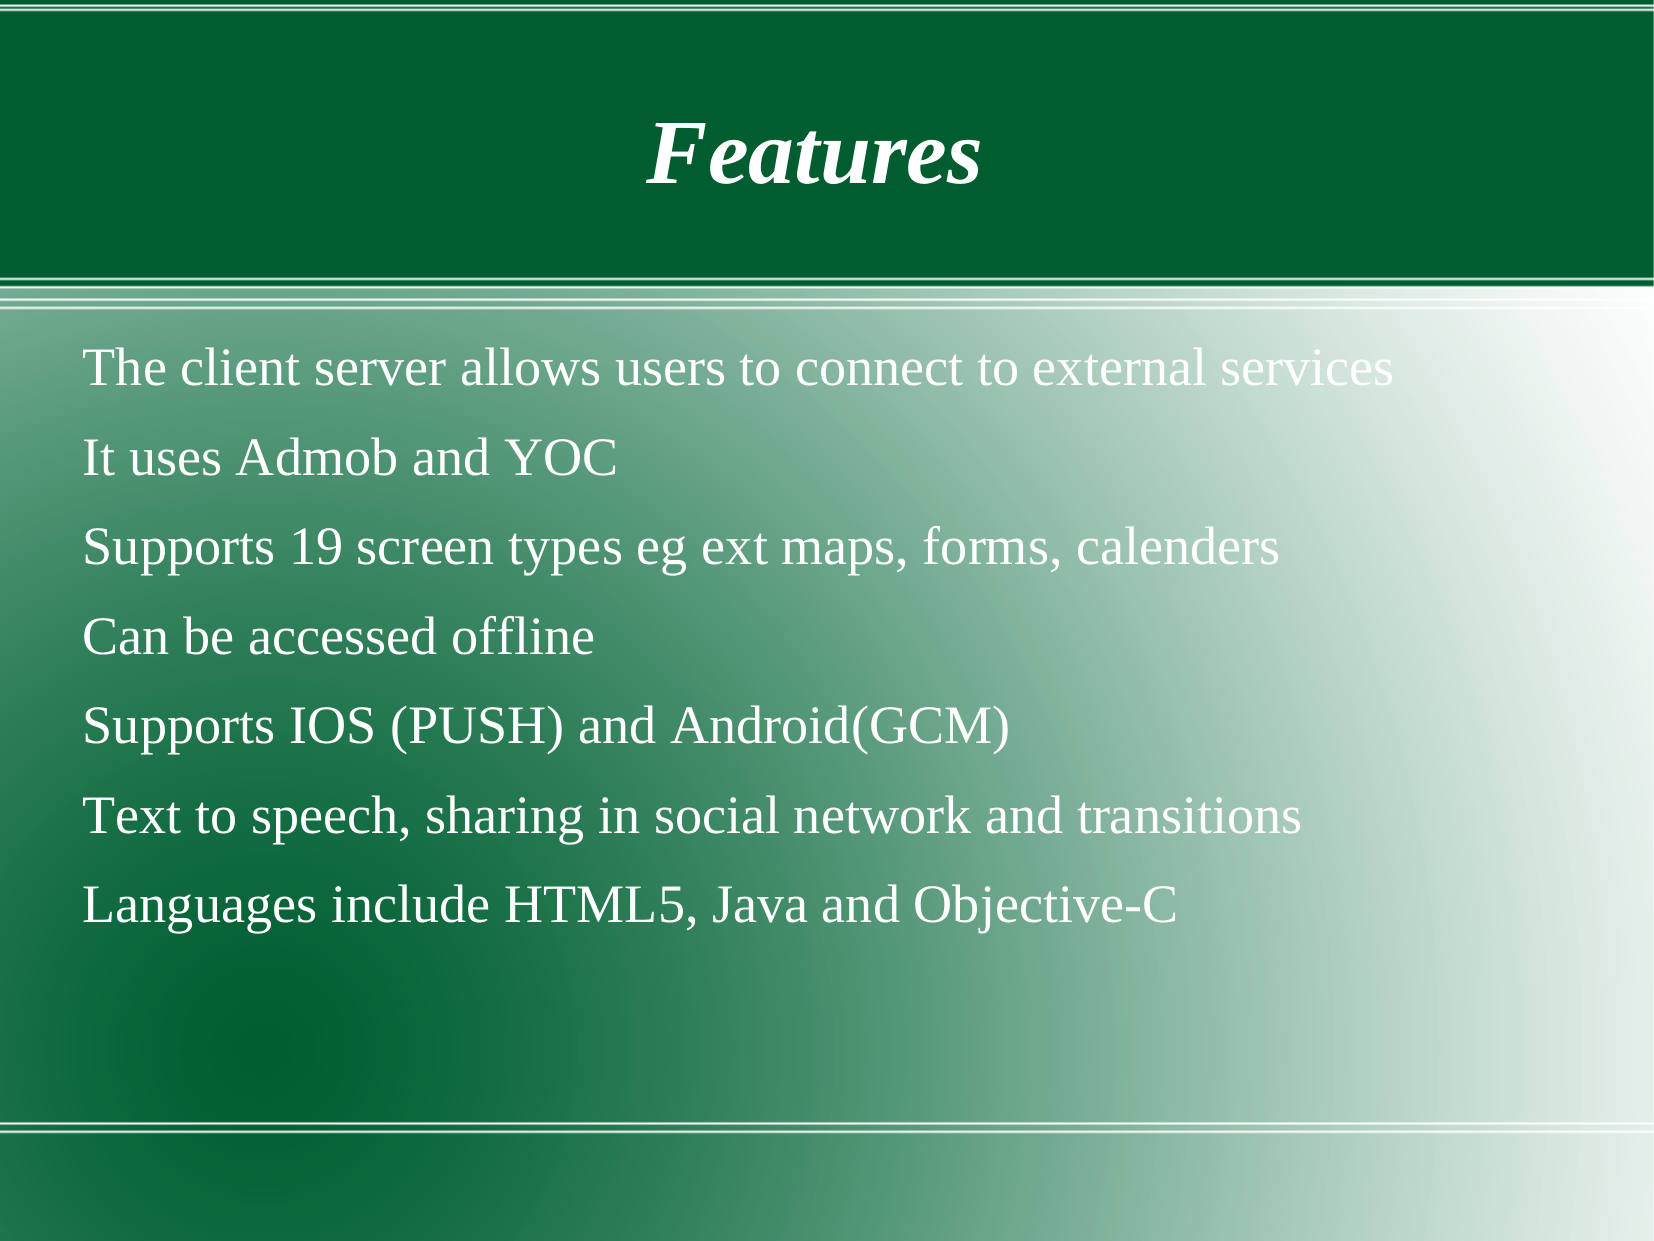

# Features
The client server allows users to connect to external services
It uses Admob and YOC
Supports 19 screen types eg ext maps, forms, calenders
Can be accessed offline
Supports IOS (PUSH) and Android(GCM)
Text to speech, sharing in social network and transitions
Languages include HTML5, Java and Objective-C